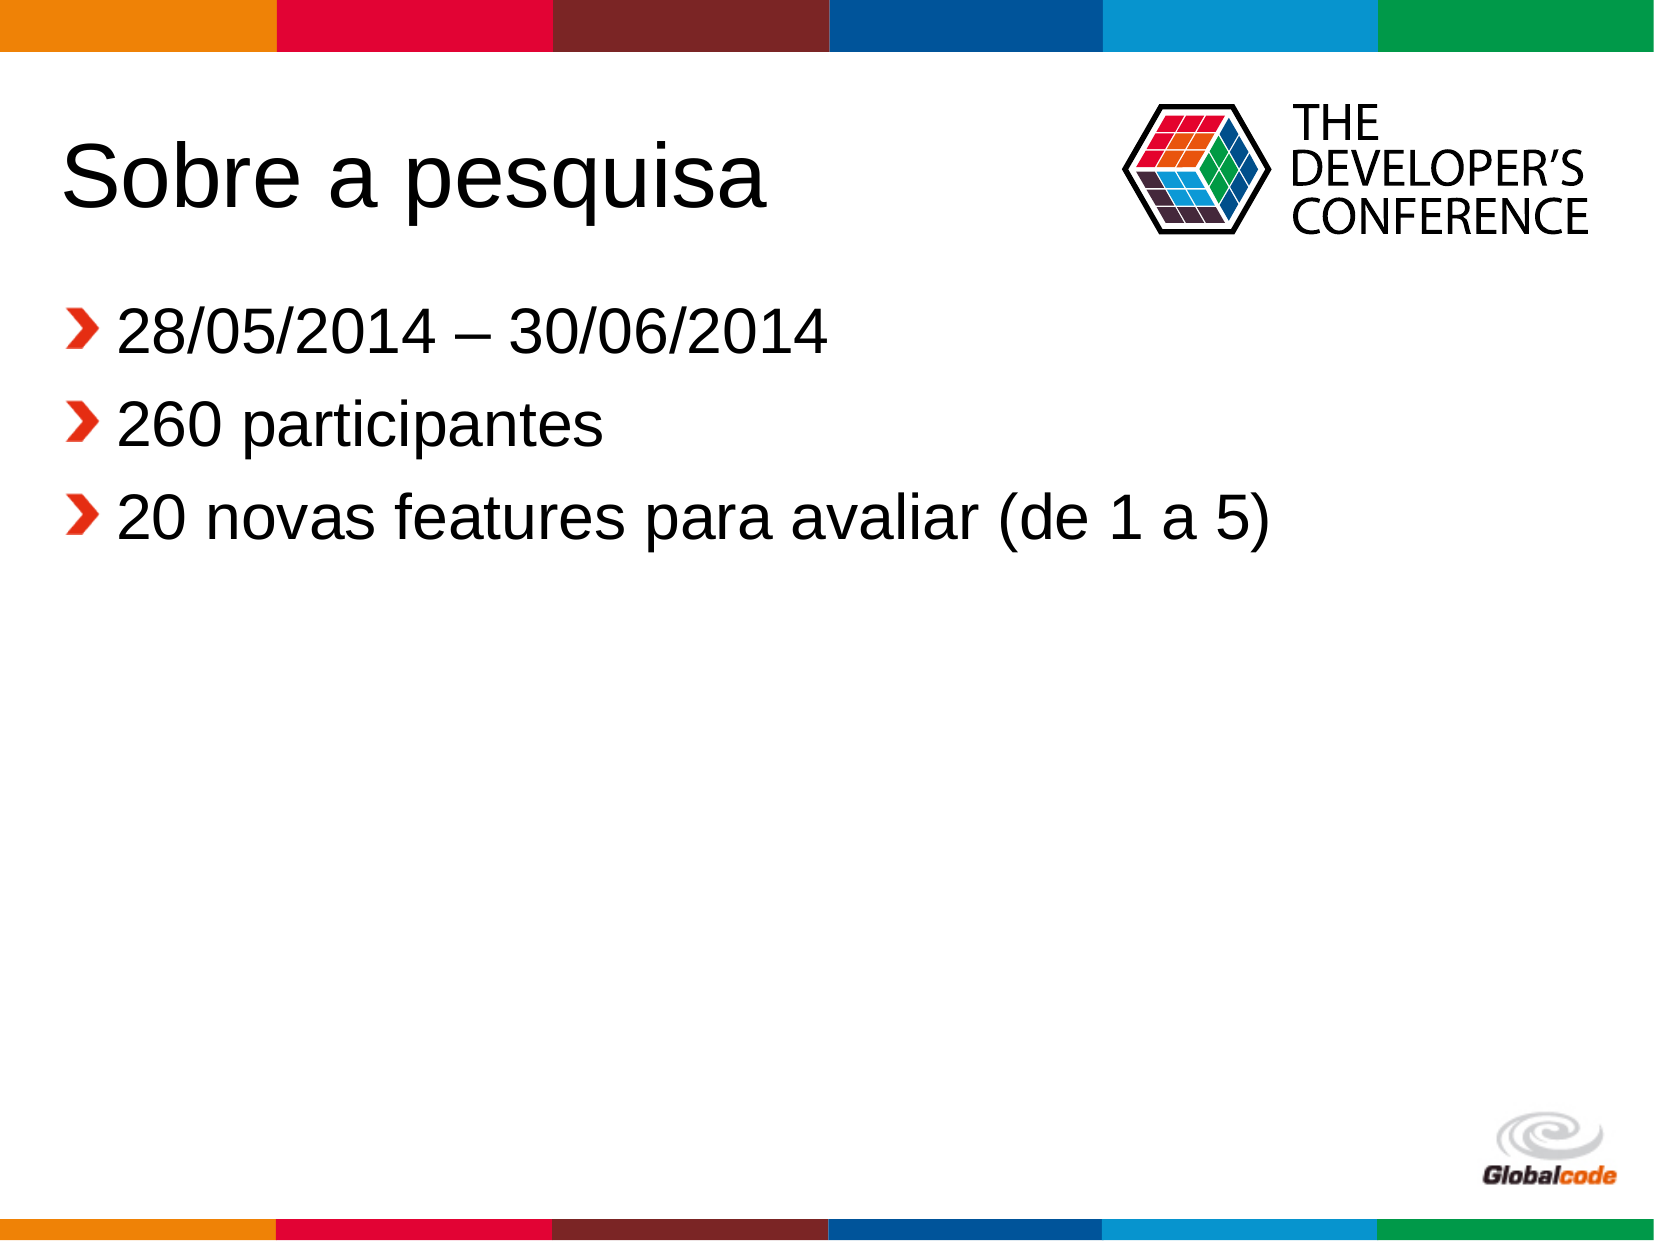

# Sobre a pesquisa
28/05/2014 – 30/06/2014
260 participantes
20 novas features para avaliar (de 1 a 5)